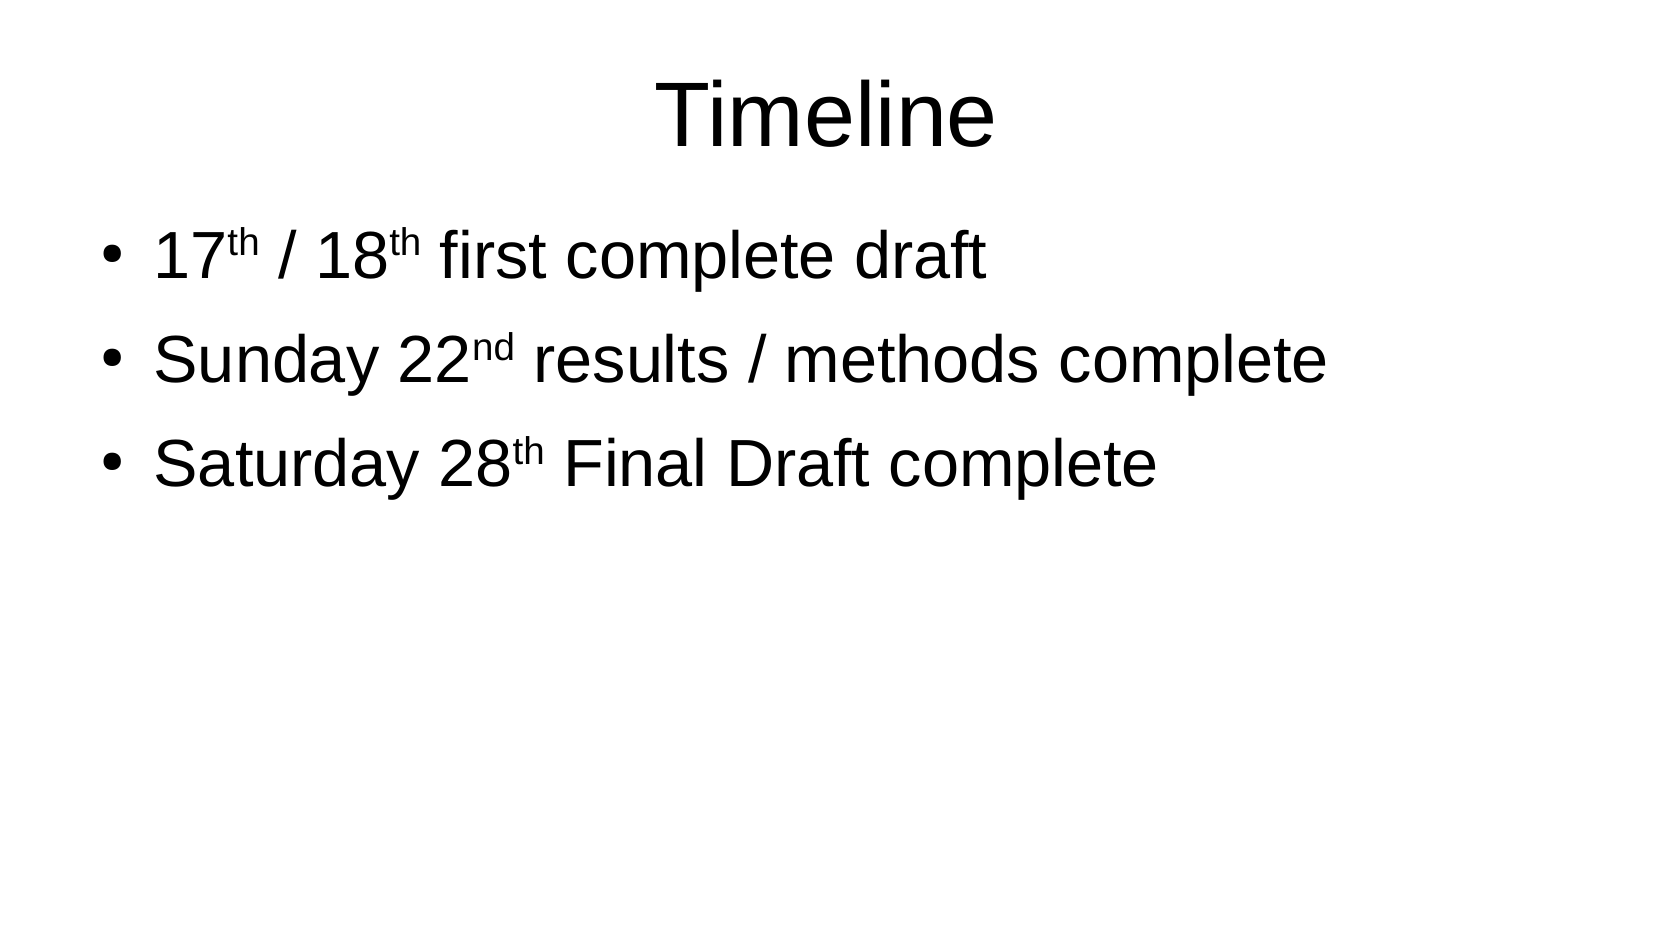

# Timeline
17th / 18th first complete draft
Sunday 22nd results / methods complete
Saturday 28th Final Draft complete